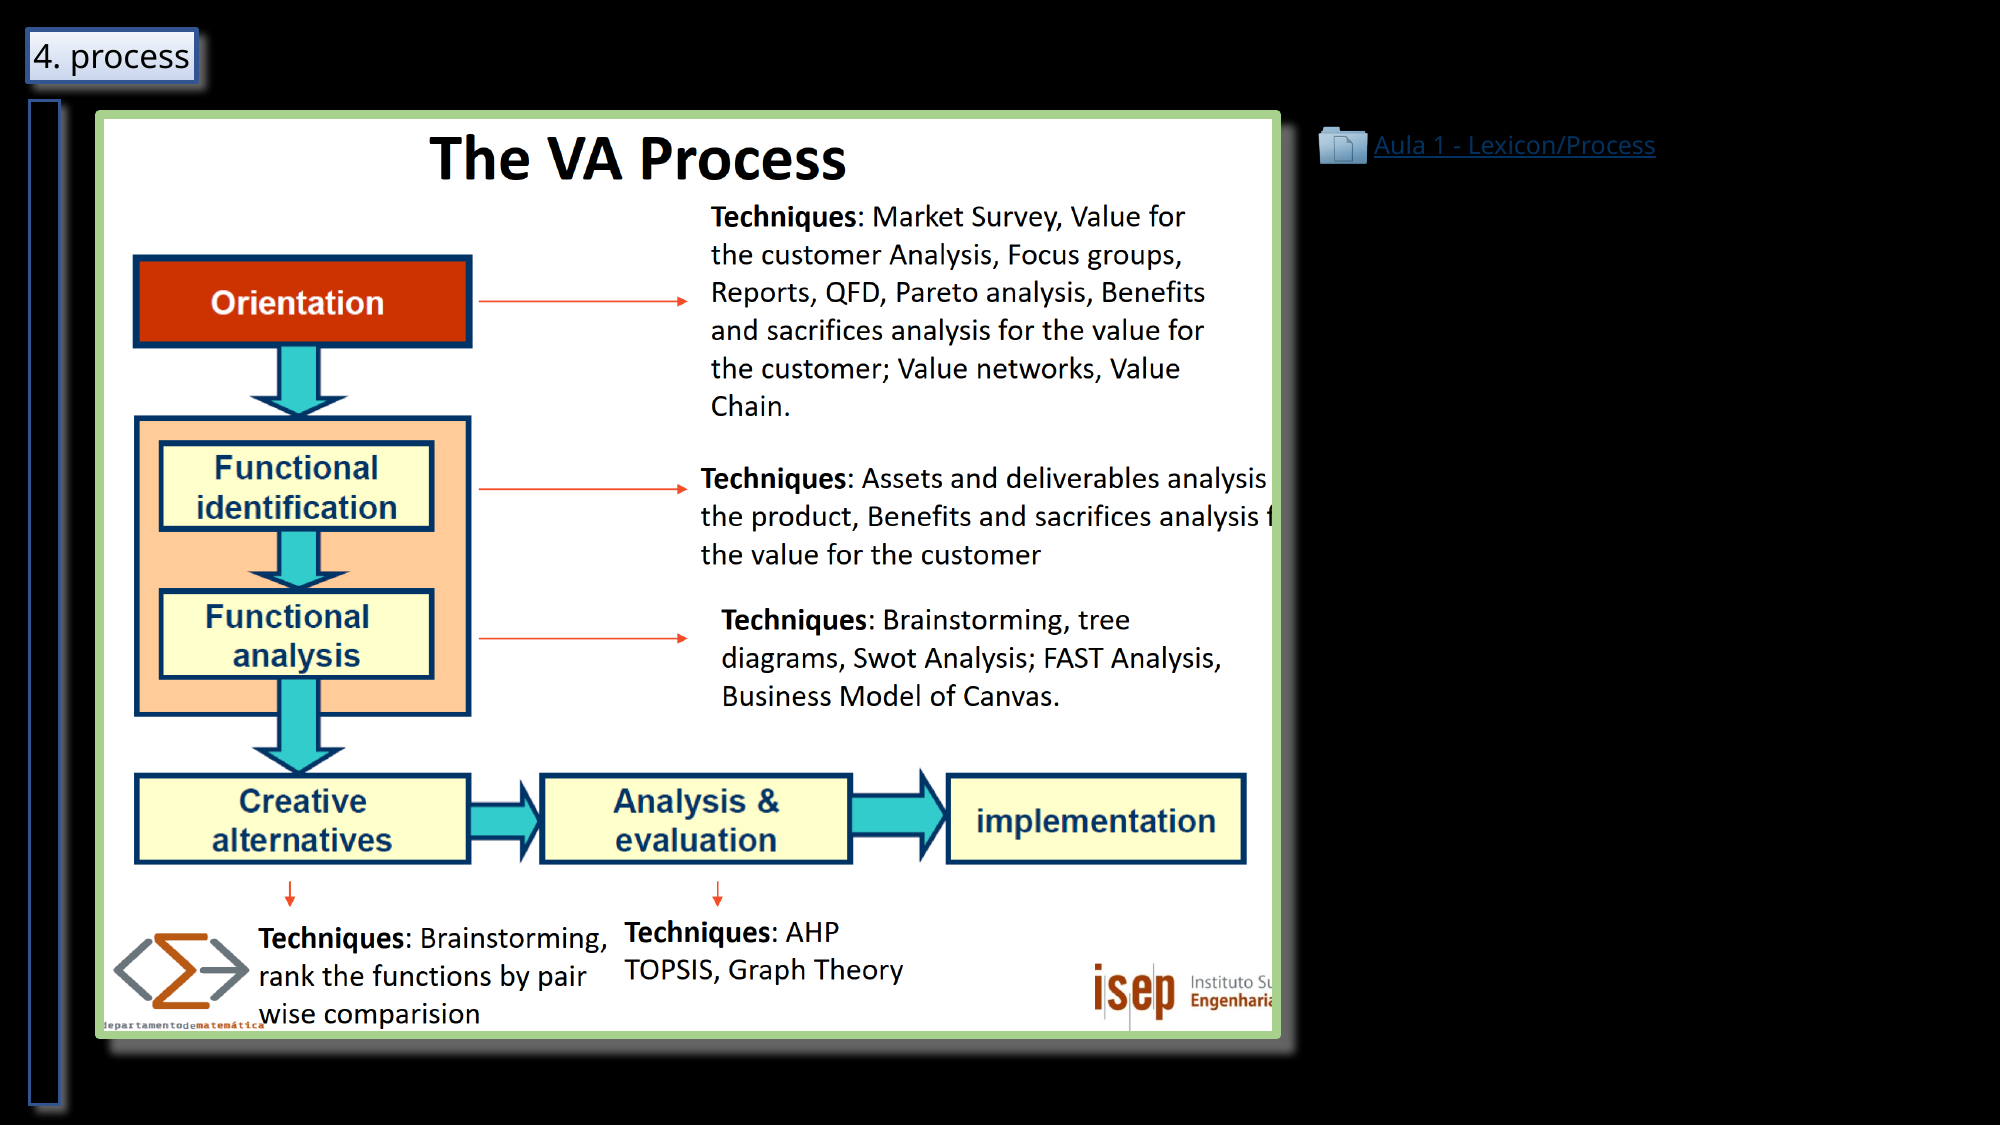

# 4. process
Aula 1 - Lexicon/Process